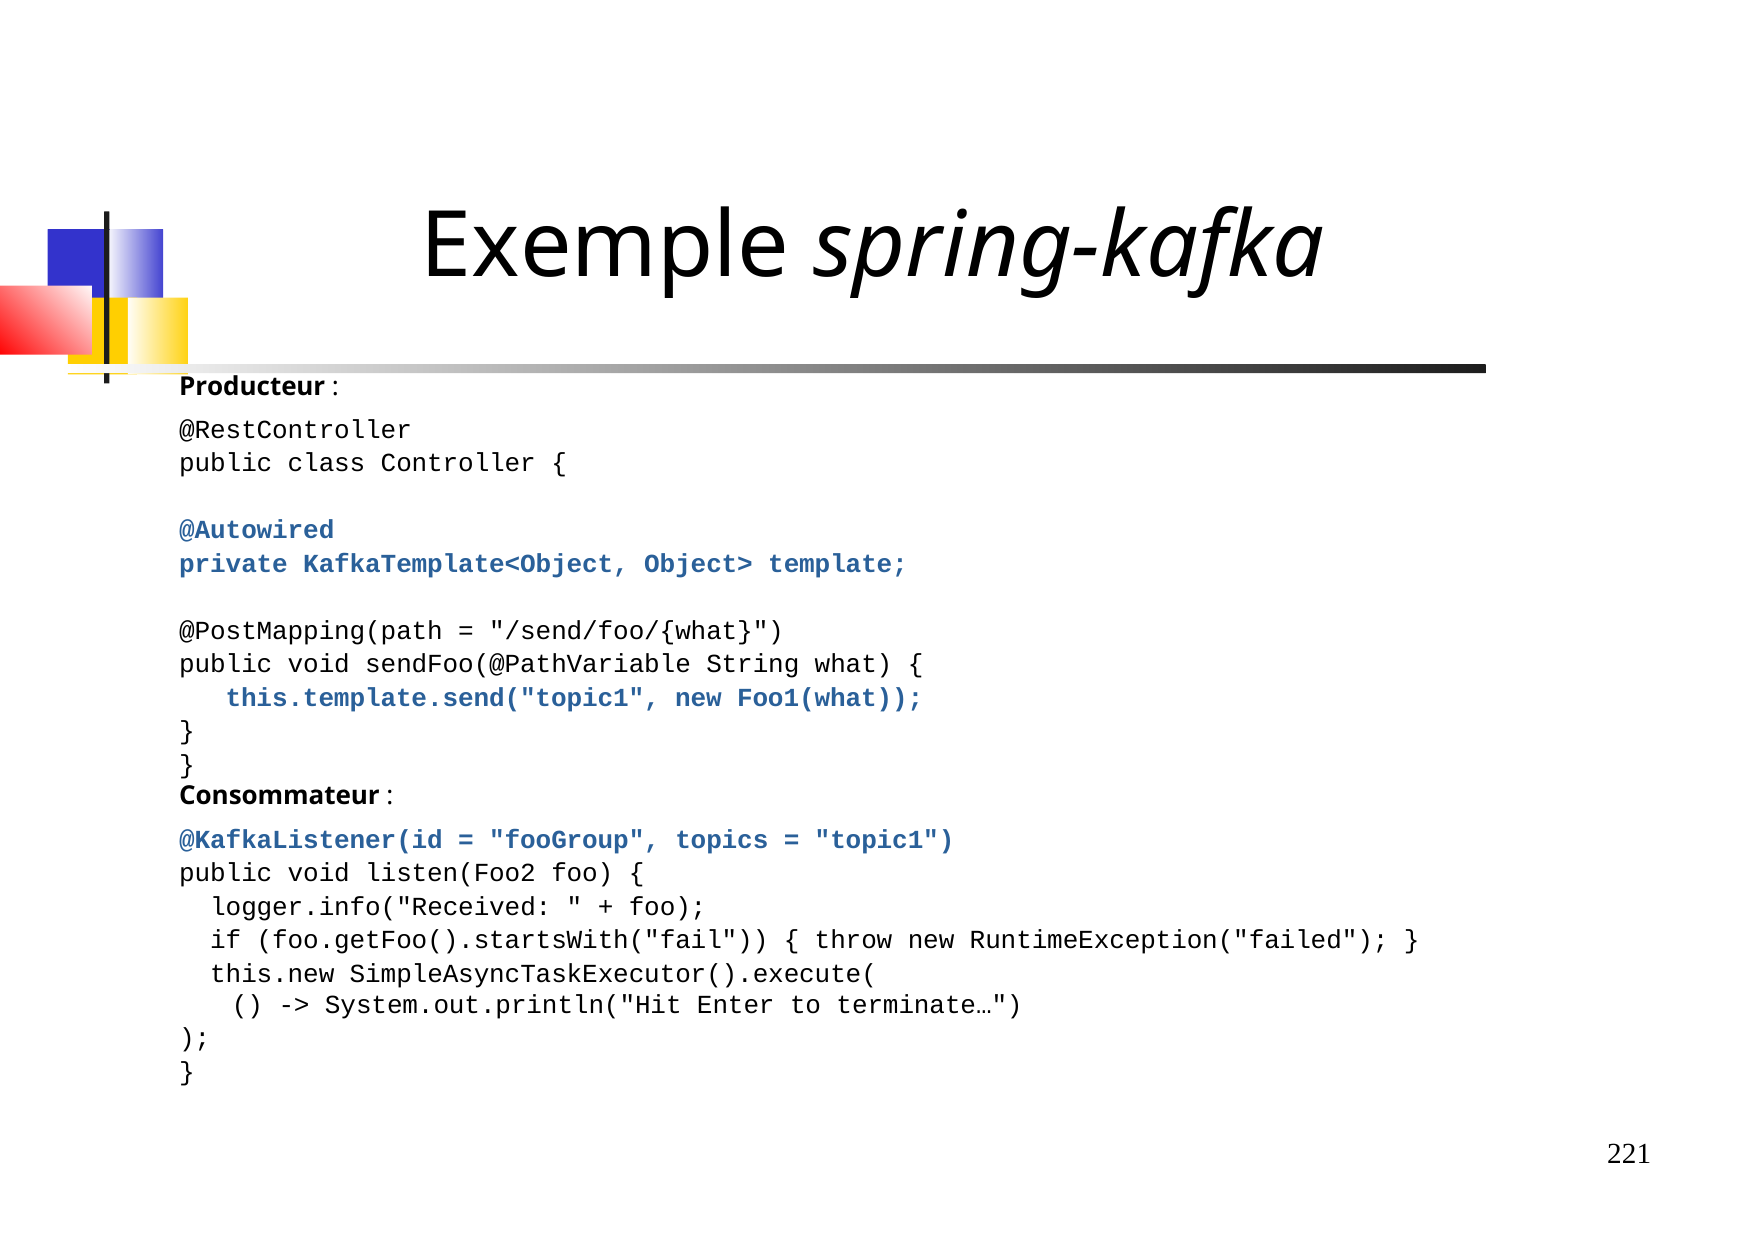

# Exemple spring-kafka
Producteur :
@RestController
public class Controller {
@Autowired
private KafkaTemplate<Object, Object> template;
@PostMapping(path = "/send/foo/{what}")
public void sendFoo(@PathVariable String what) {
 this.template.send("topic1", new Foo1(what));
}
}
Consommateur :
@KafkaListener(id = "fooGroup", topics = "topic1")
public void listen(Foo2 foo) {
 logger.info("Received: " + foo);
 if (foo.getFoo().startsWith("fail")) { throw new RuntimeException("failed"); }
 this.new SimpleAsyncTaskExecutor().execute(
 () -> System.out.println("Hit Enter to terminate…")
);
}